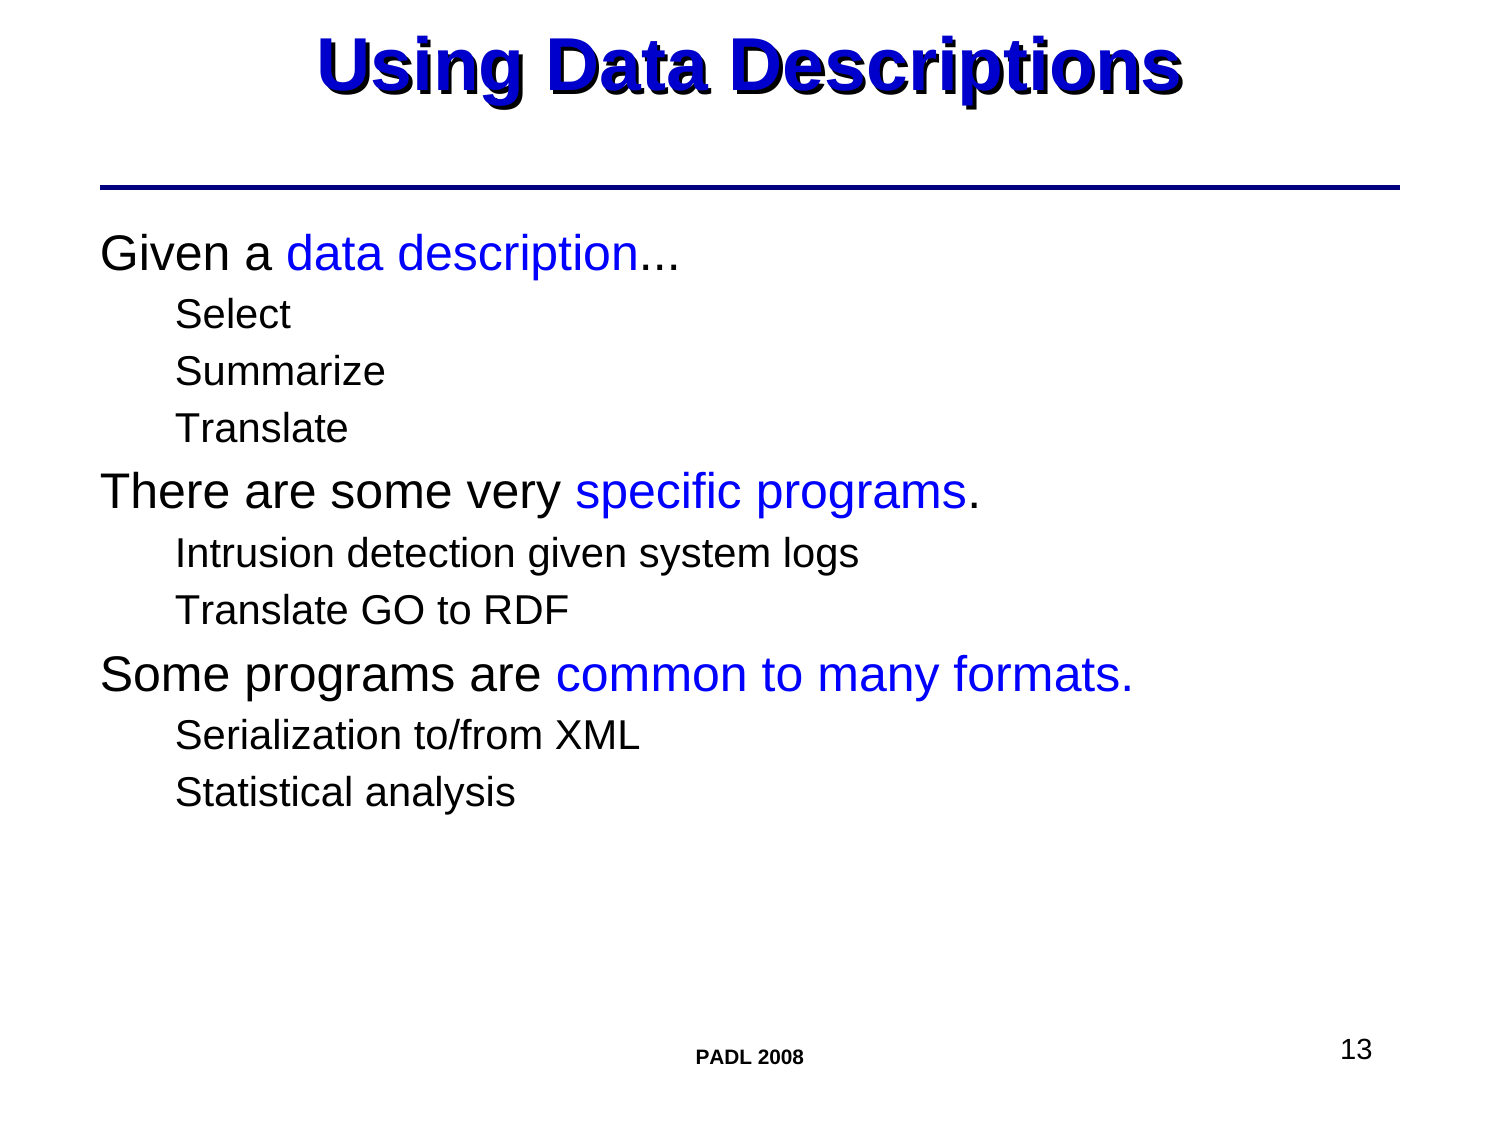

# Using Data Descriptions
Given a data description...
Select
Summarize
Translate
There are some very specific programs.
Intrusion detection given system logs
Translate GO to RDF
Some programs are common to many formats.
Serialization to/from XML
Statistical analysis
13